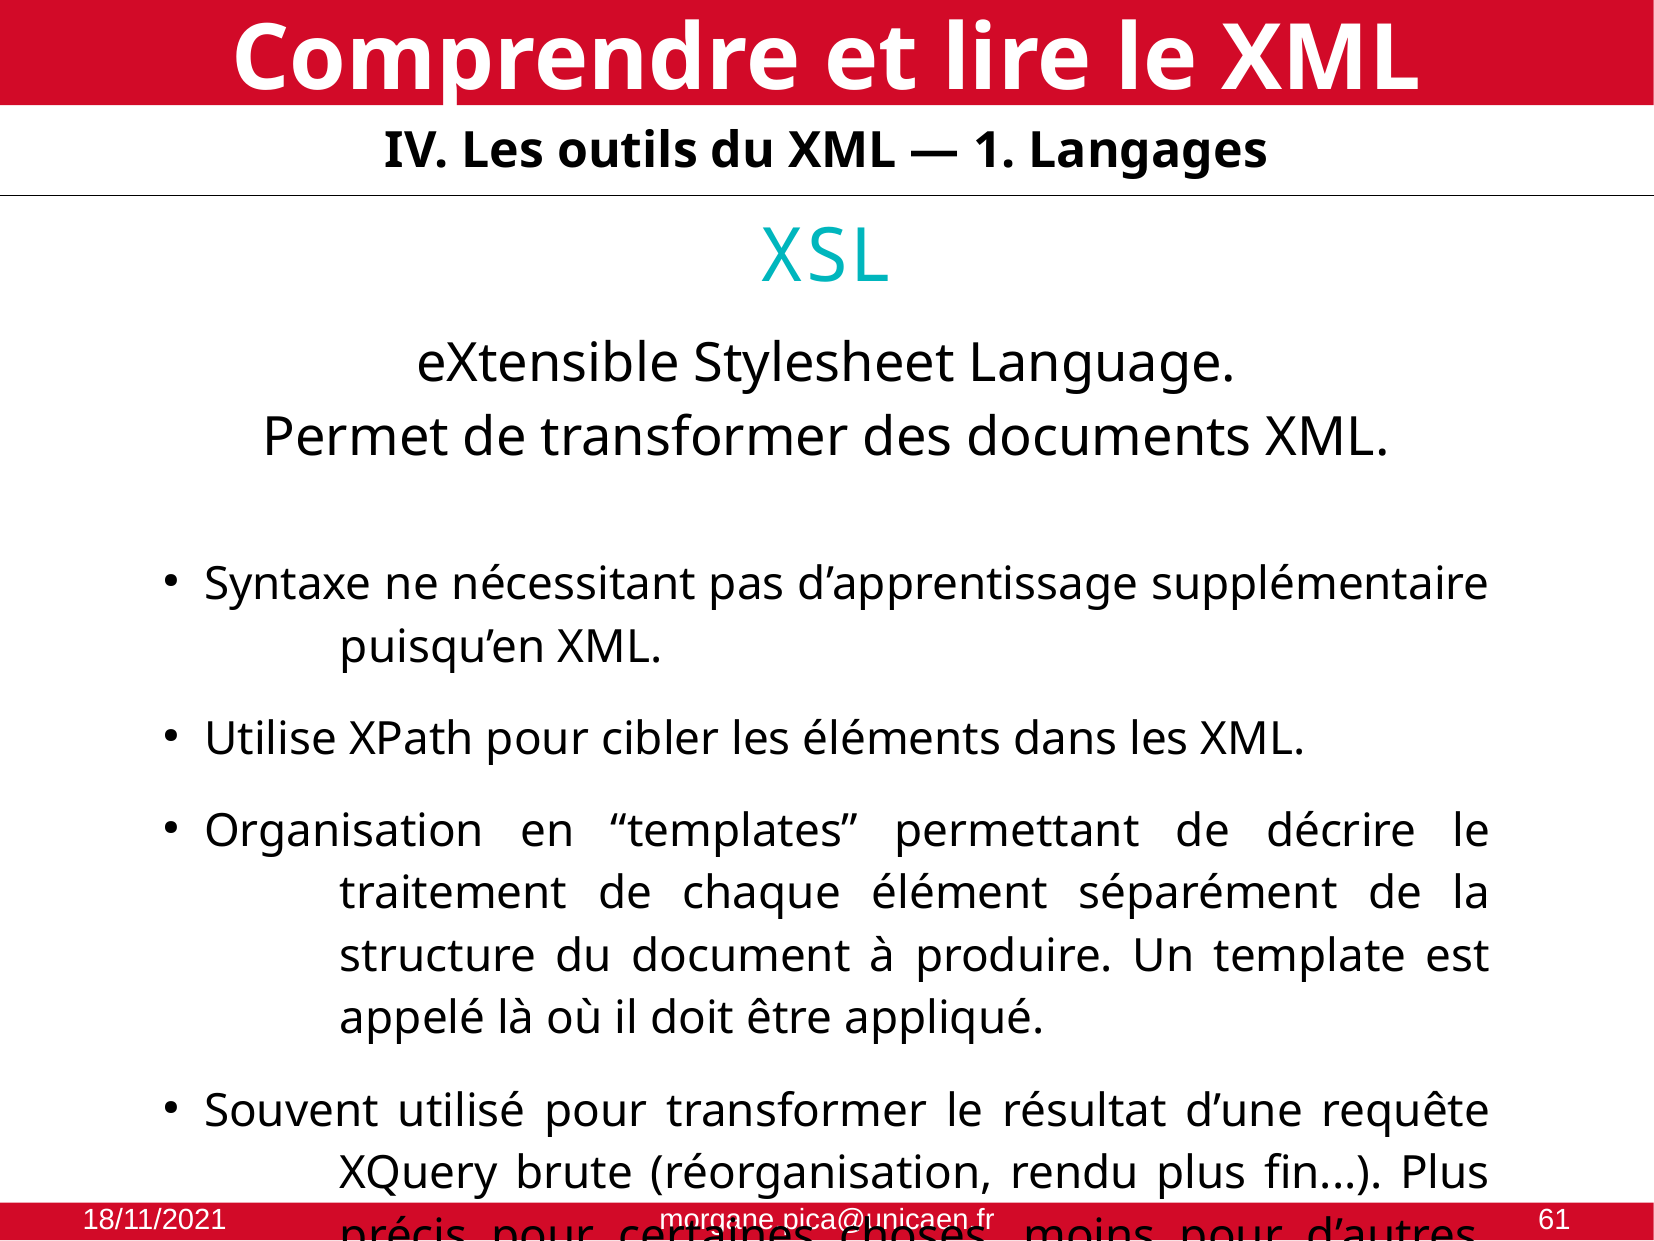

# Comprendre et lire le XML
IV. Les outils du XML — 1. Langages
XSL
eXtensible Stylesheet Language.
Permet de transformer des documents XML.
Syntaxe ne nécessitant pas d’apprentissage supplémentaire puisqu’en XML.
Utilise XPath pour cibler les éléments dans les XML.
Organisation en “templates” permettant de décrire le traitement de chaque élément séparément de la structure du document à produire. Un template est appelé là où il doit être appliqué.
Souvent utilisé pour transformer le résultat d’une requête XQuery brute (réorganisation, rendu plus fin...). Plus précis pour certaines choses, moins pour d’autres. Les deux sont complémentaires.
18/11/2021
morgane.pica@unicaen.fr
61